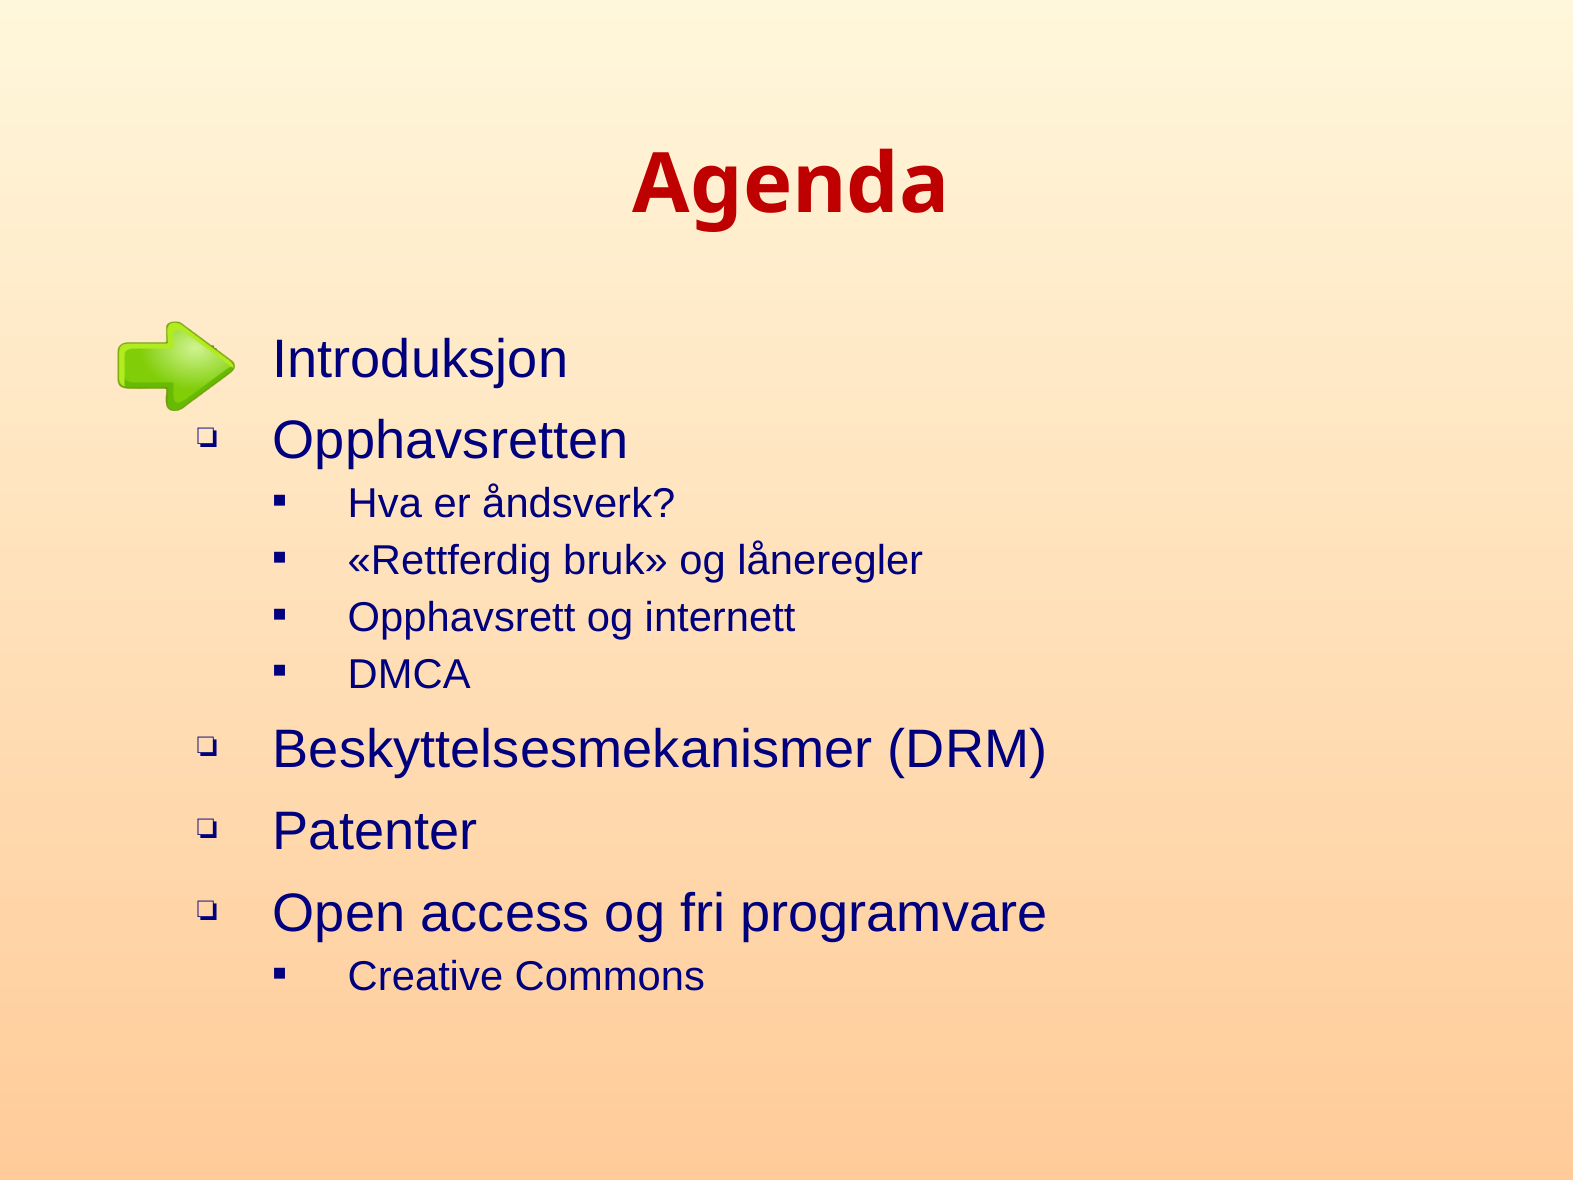

# Agenda
Introduksjon
Opphavsretten
Hva er åndsverk?
«Rettferdig bruk» og låneregler
Opphavsrett og internett
DMCA
Beskyttelsesmekanismer (DRM)
Patenter
Open access og fri programvare
Creative Commons